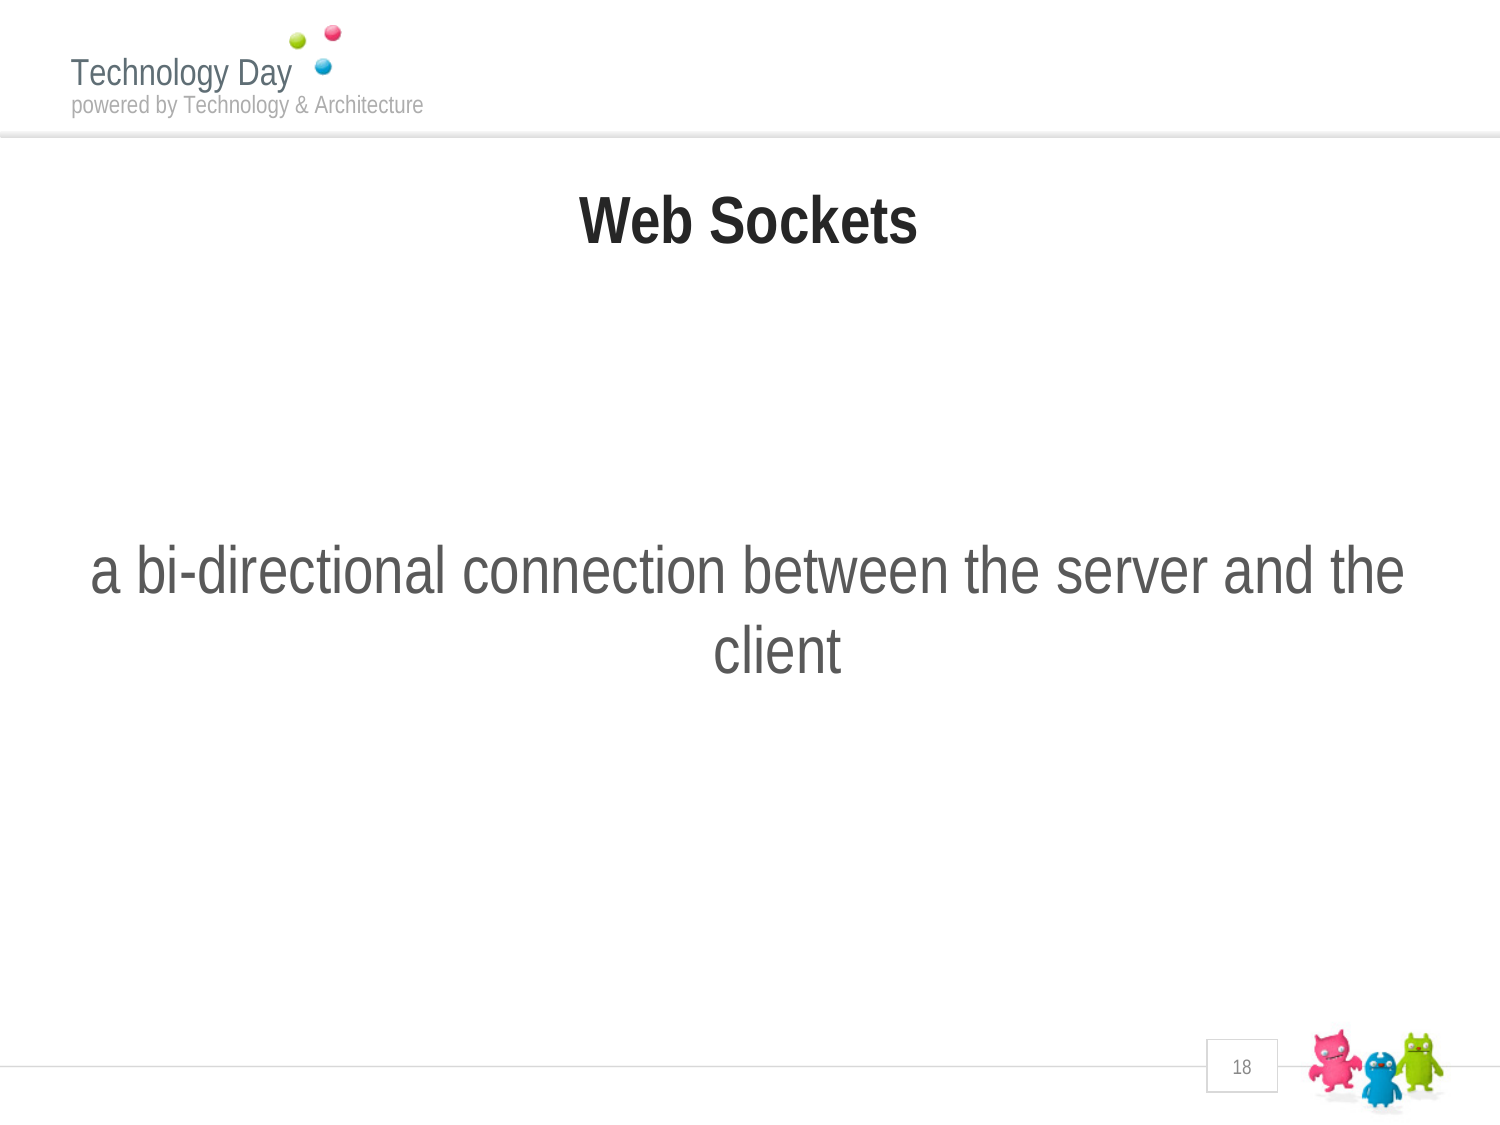

# Web Sockets
a bi-directional connection between the server and the client